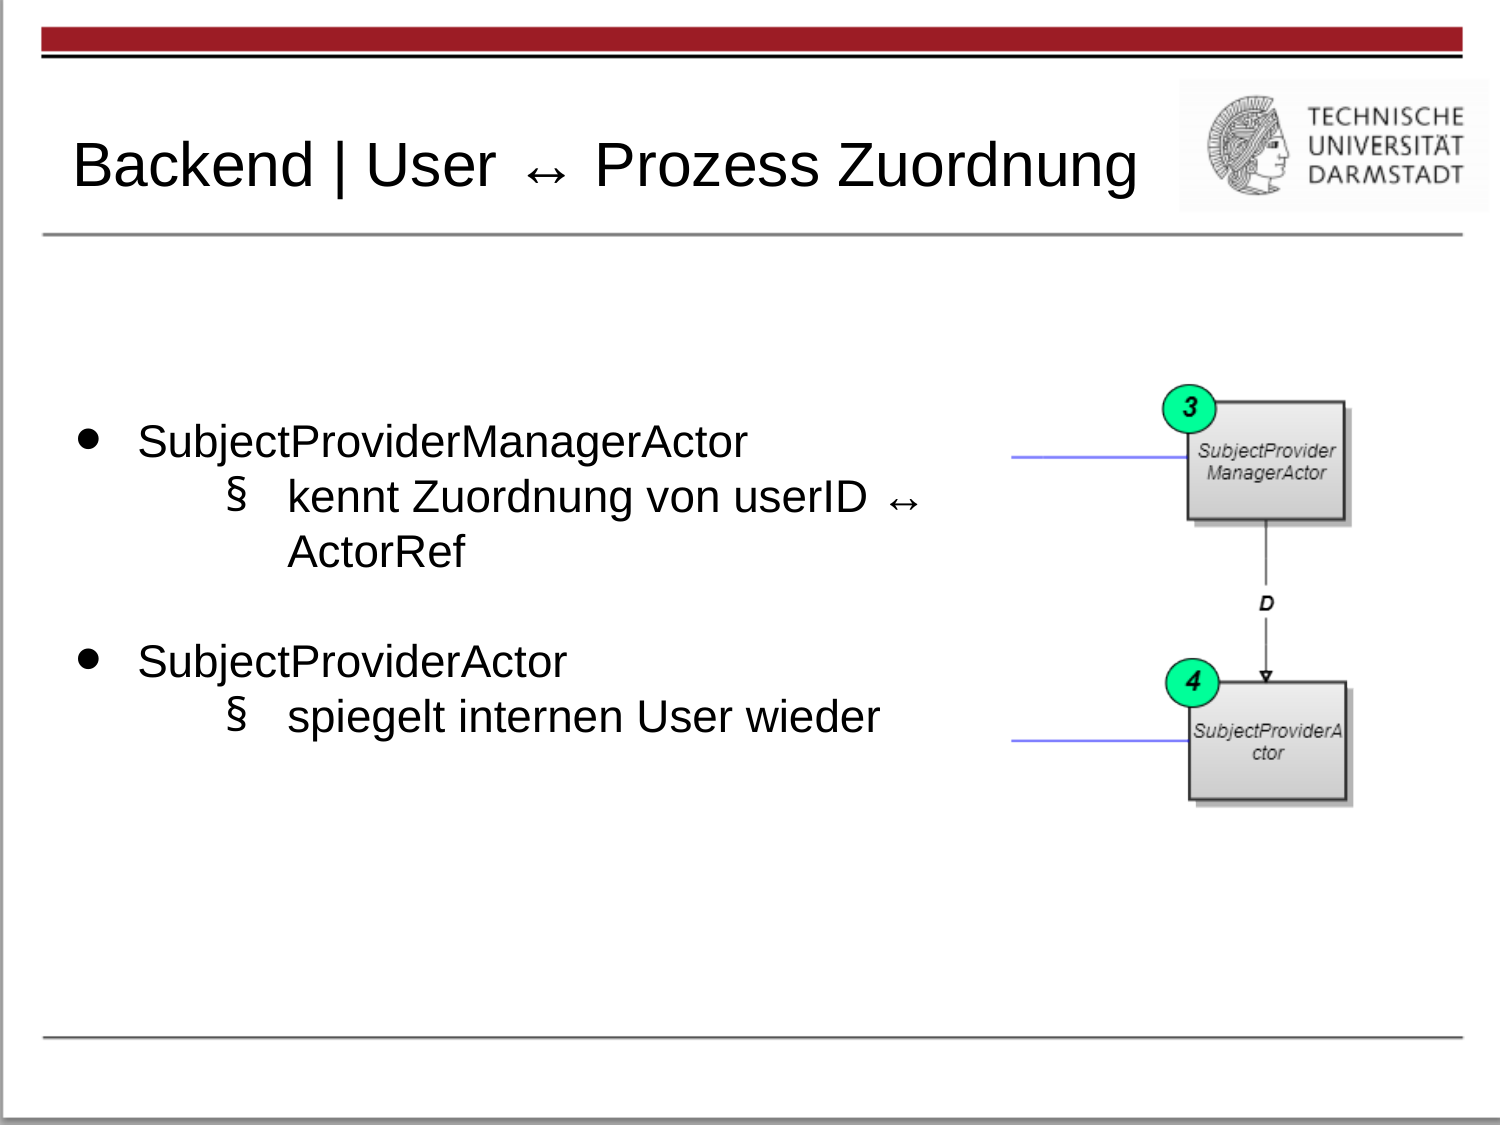

Gliederung
Backend | User ↔ Prozess Zuordnung
#
SubjectProviderManagerActor
kennt Zuordnung von userID ↔ ActorRef
SubjectProviderActor
spiegelt internen User wieder